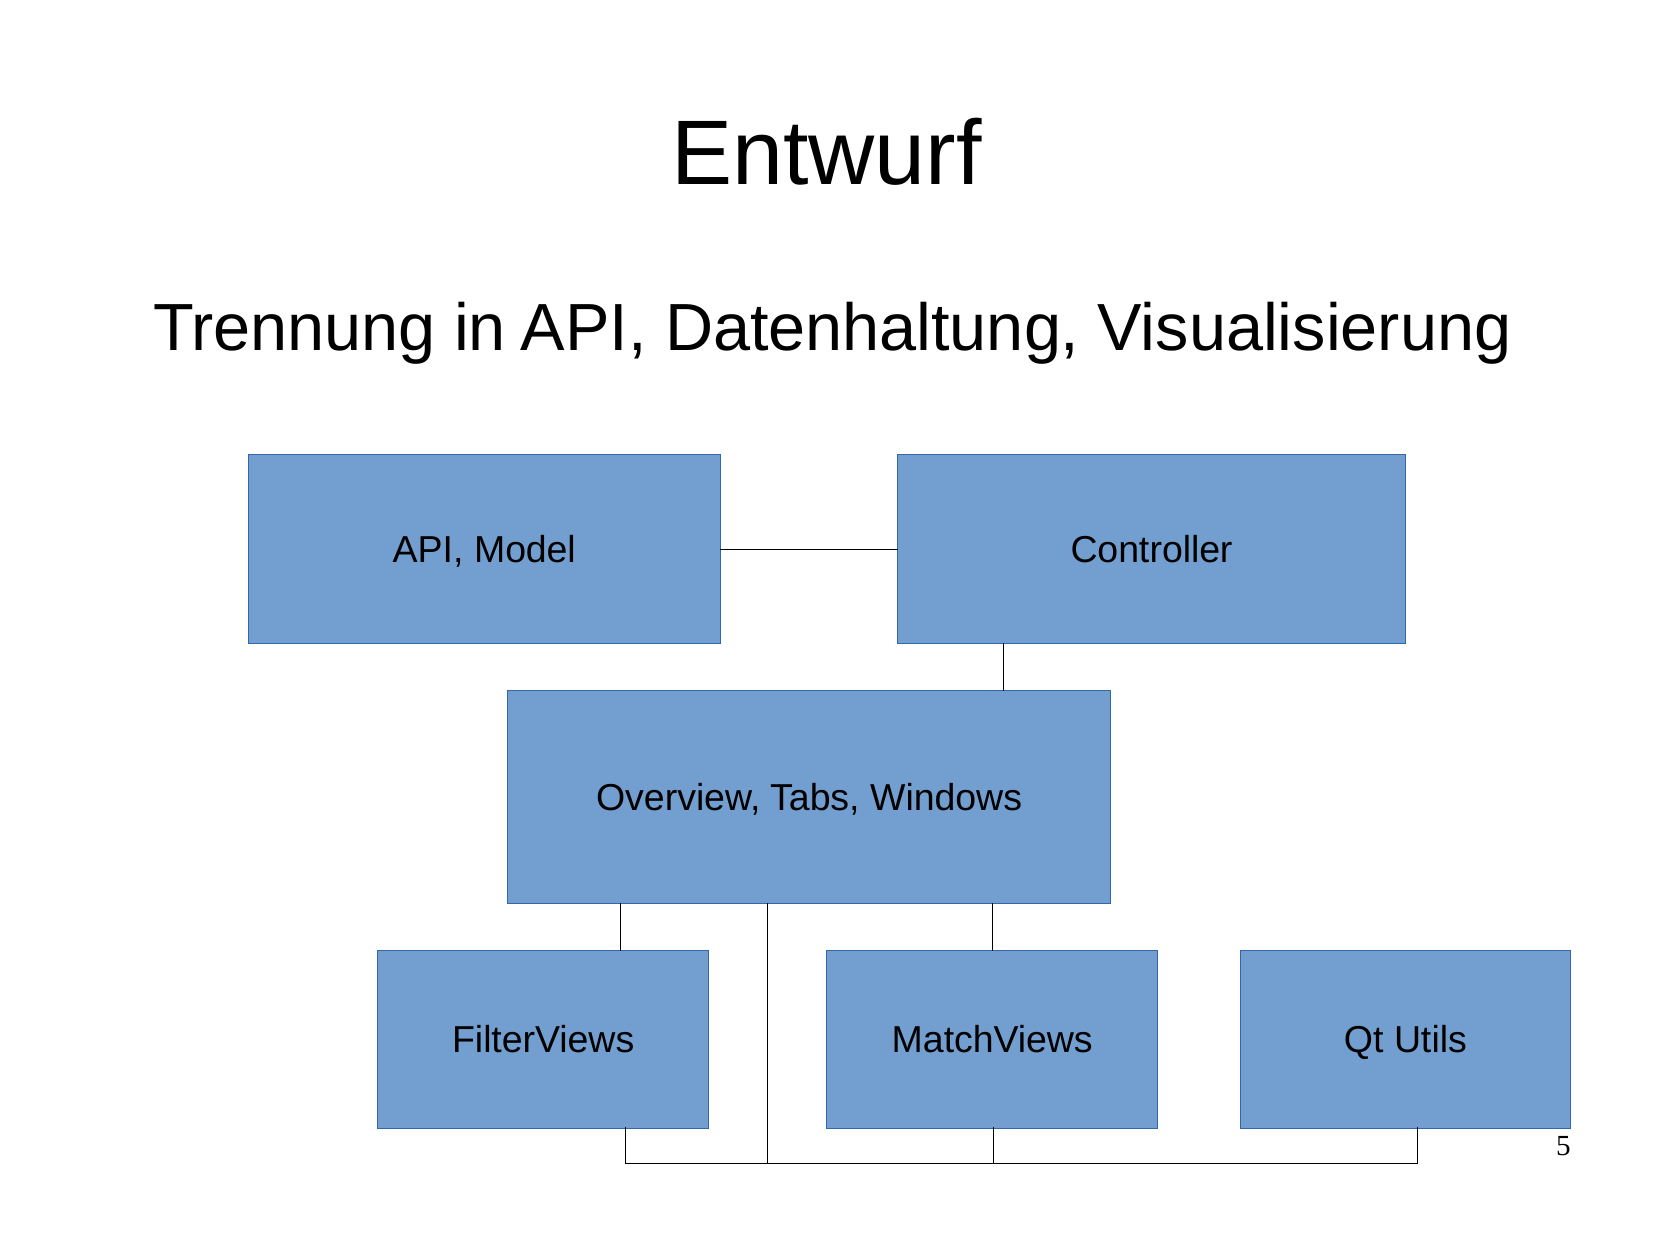

# Entwurf
Trennung in API, Datenhaltung, Visualisierung
API, Model
Controller
Overview, Tabs, Windows
FilterViews
MatchViews
Qt Utils
5